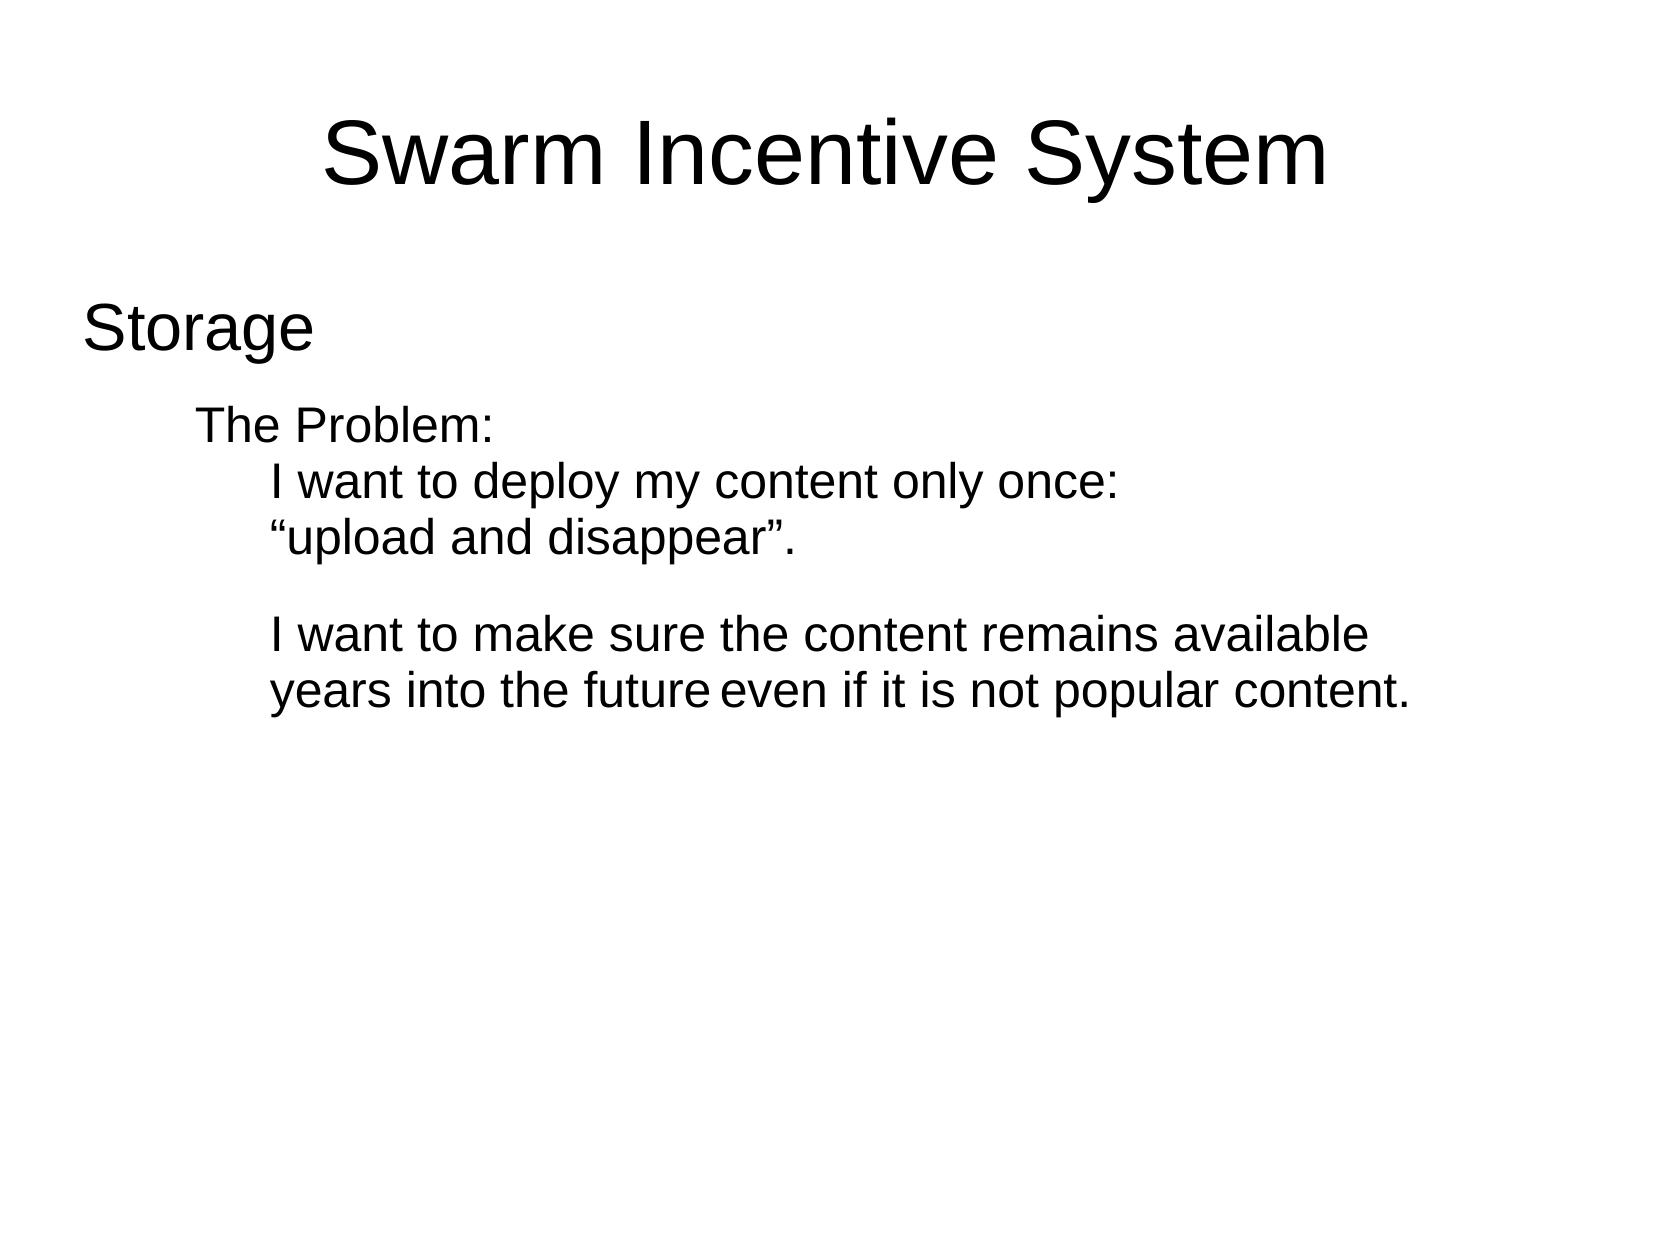

# Swarm Incentive System
Storage
The Problem:
	I want to deploy my content only once:
	“upload and disappear”.
	I want to make sure the content remains available
	years into the future	even if it is not popular content.